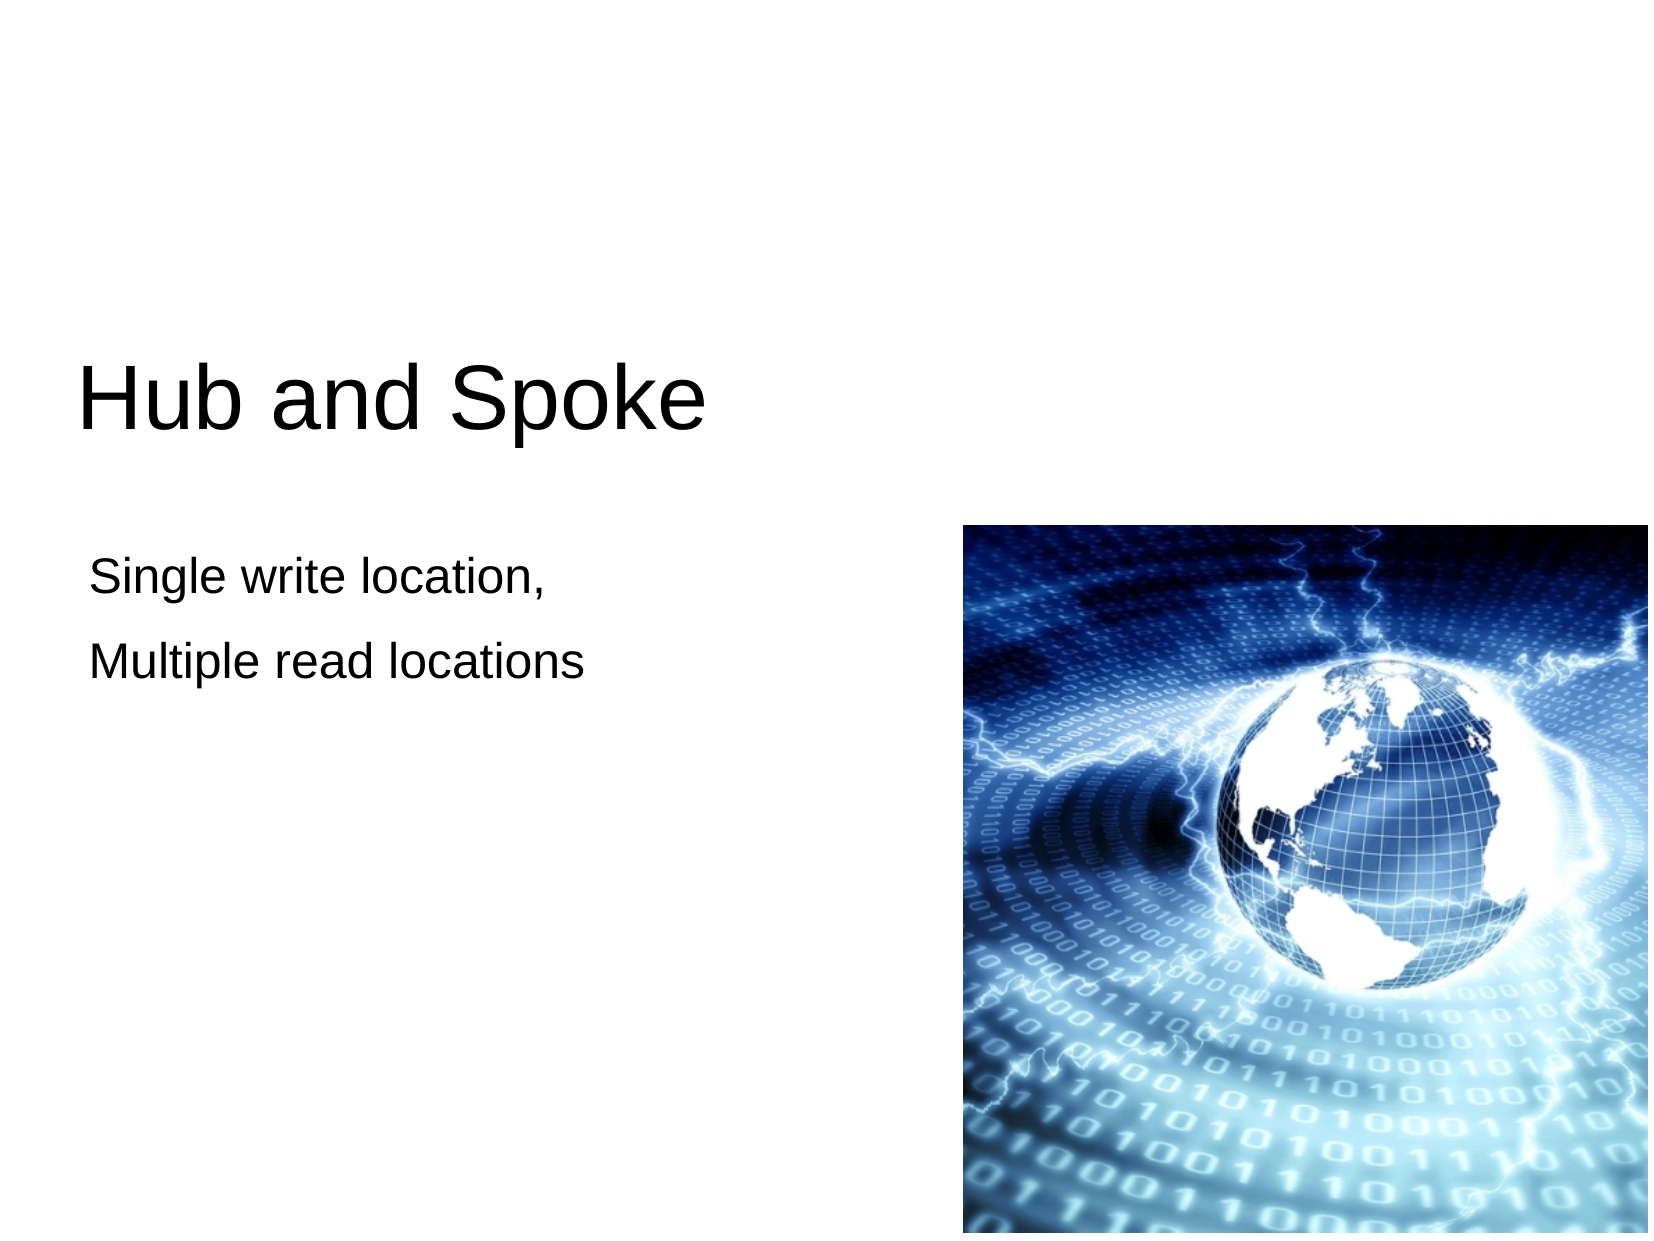

# Hub and Spoke
Single write location,
Multiple read locations
6